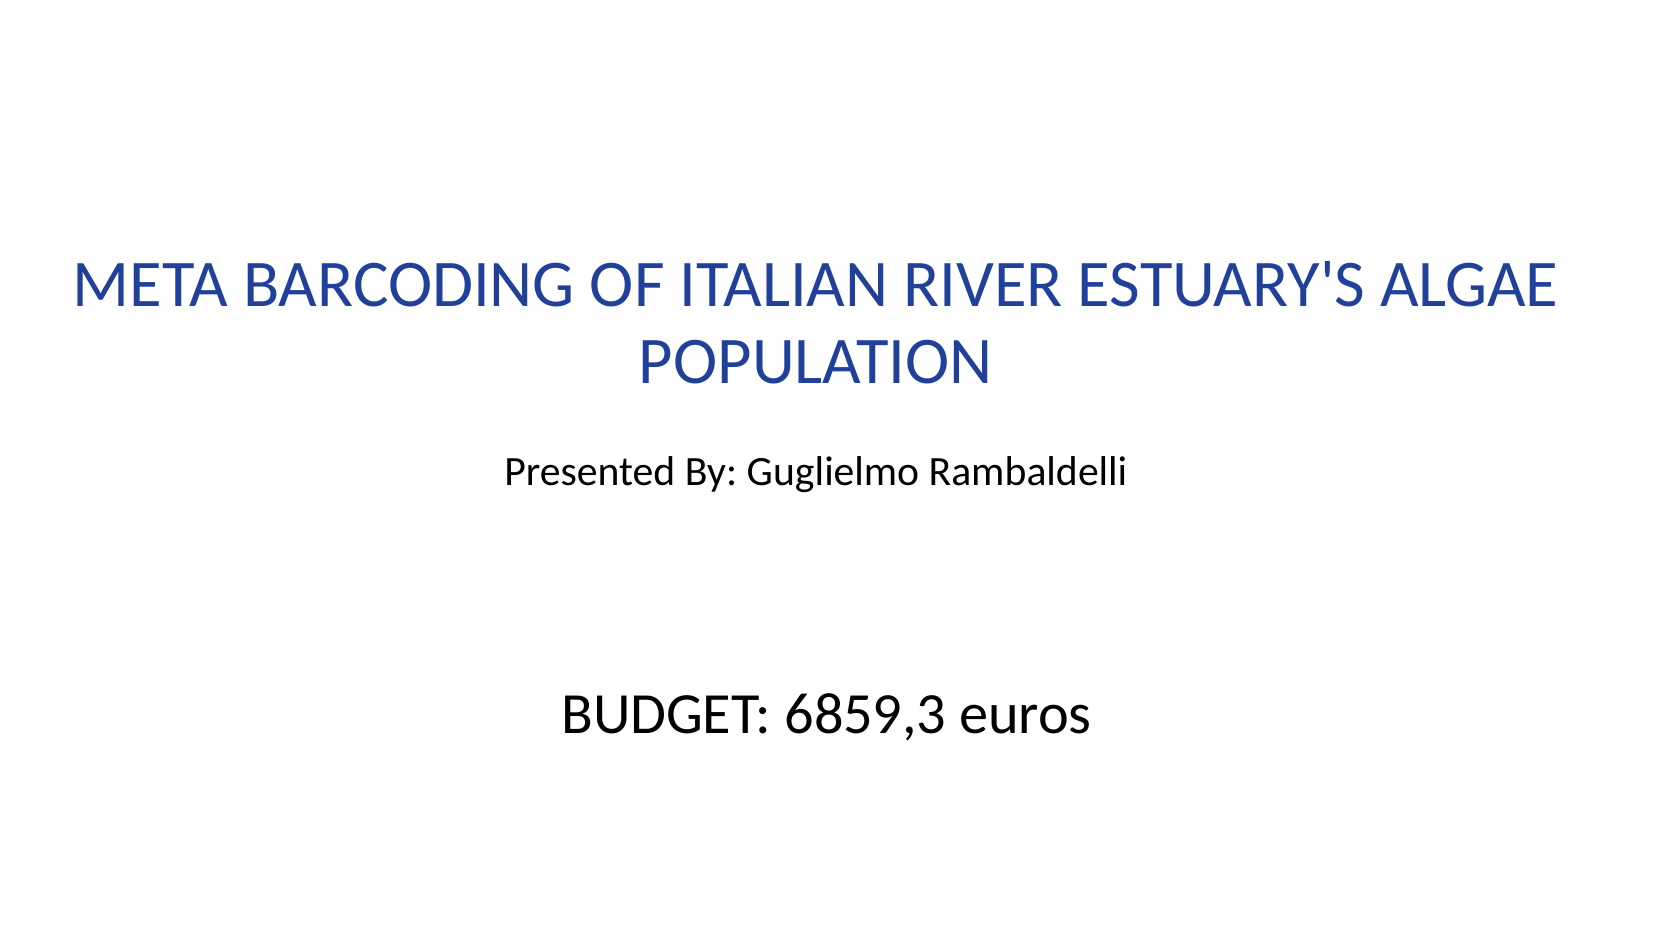

# META BARCODING OF ITALIAN RIVER ESTUARY'S ALGAE POPULATION Presented By: Guglielmo Rambaldelli
BUDGET: 6859,3 euros